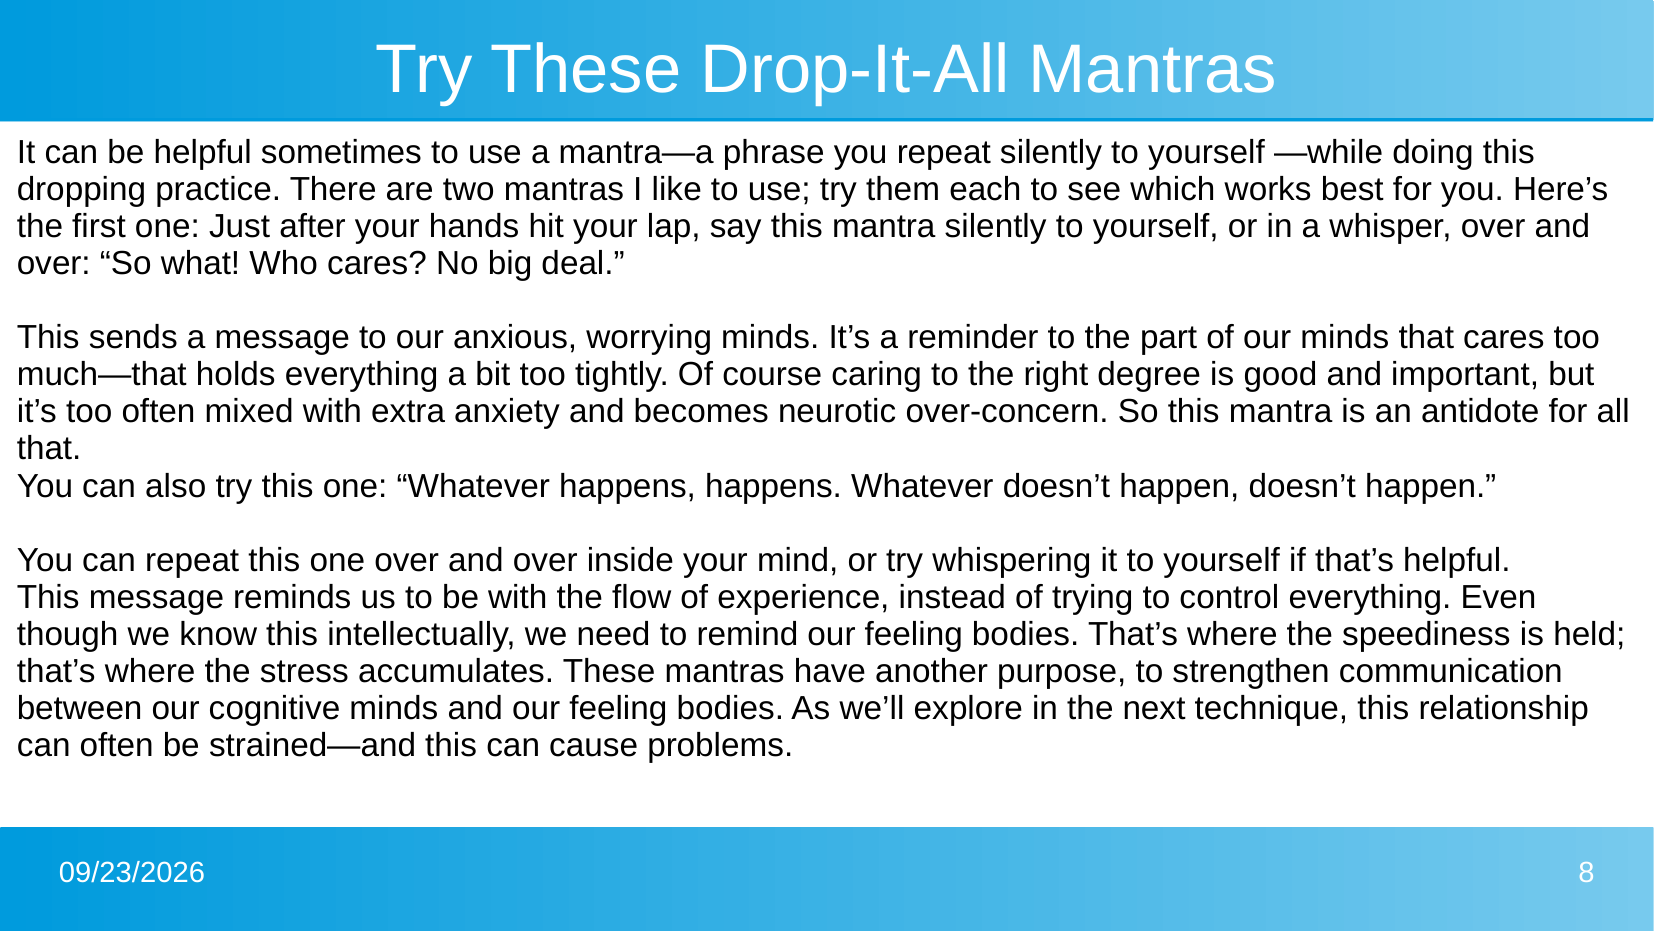

# Try These Drop-It-All Mantras
It can be helpful sometimes to use a mantra—a phrase you repeat silently to yourself —while doing this dropping practice. There are two mantras I like to use; try them each to see which works best for you. Here’s the first one: Just after your hands hit your lap, say this mantra silently to yourself, or in a whisper, over and over: “So what! Who cares? No big deal.”
This sends a message to our anxious, worrying minds. It’s a reminder to the part of our minds that cares too much—that holds everything a bit too tightly. Of course caring to the right degree is good and important, but it’s too often mixed with extra anxiety and becomes neurotic over-concern. So this mantra is an antidote for all that.
You can also try this one: “Whatever happens, happens. Whatever doesn’t happen, doesn’t happen.”
You can repeat this one over and over inside your mind, or try whispering it to yourself if that’s helpful.
This message reminds us to be with the flow of experience, instead of trying to control everything. Even though we know this intellectually, we need to remind our feeling bodies. That’s where the speediness is held; that’s where the stress accumulates. These mantras have another purpose, to strengthen communication between our cognitive minds and our feeling bodies. As we’ll explore in the next technique, this relationship can often be strained—and this can cause problems.
8